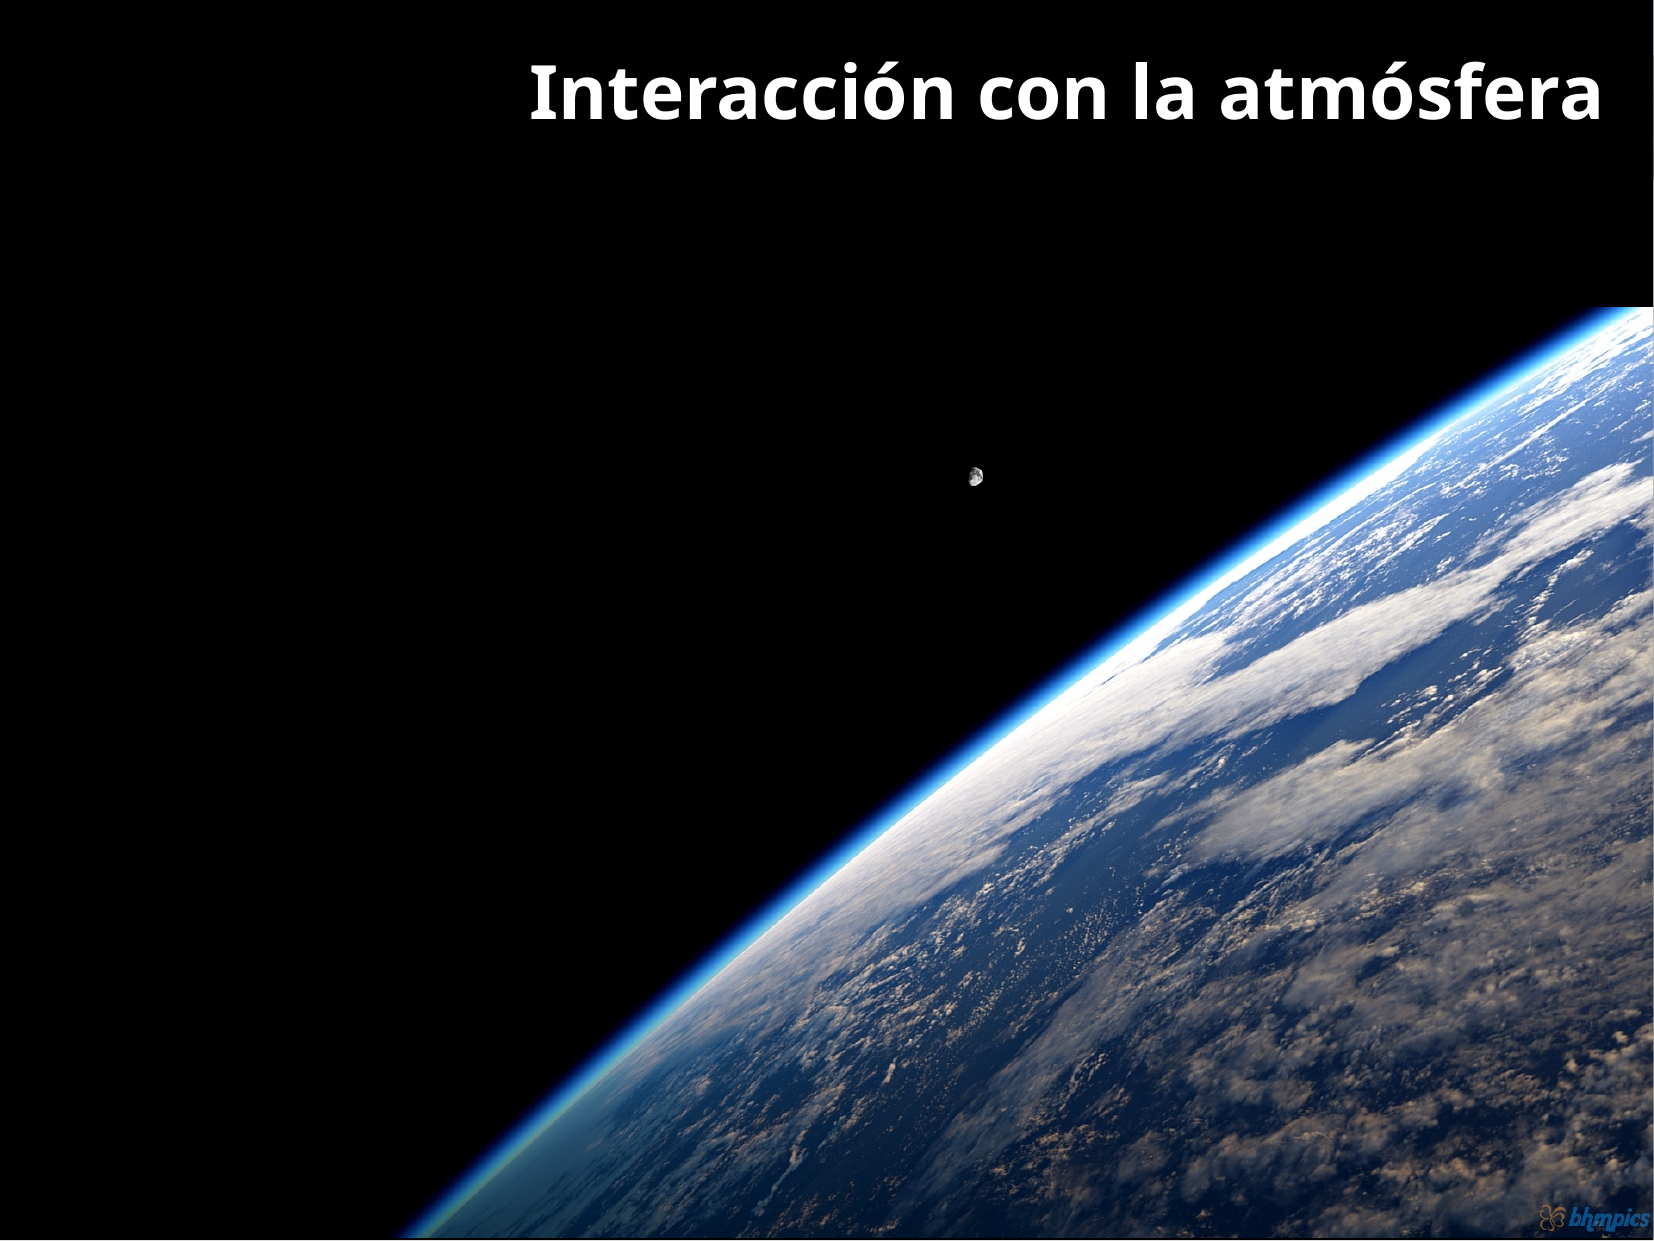

# Interacción con la atmósfera
Feb 2017
Asorey - Chile - U02
27